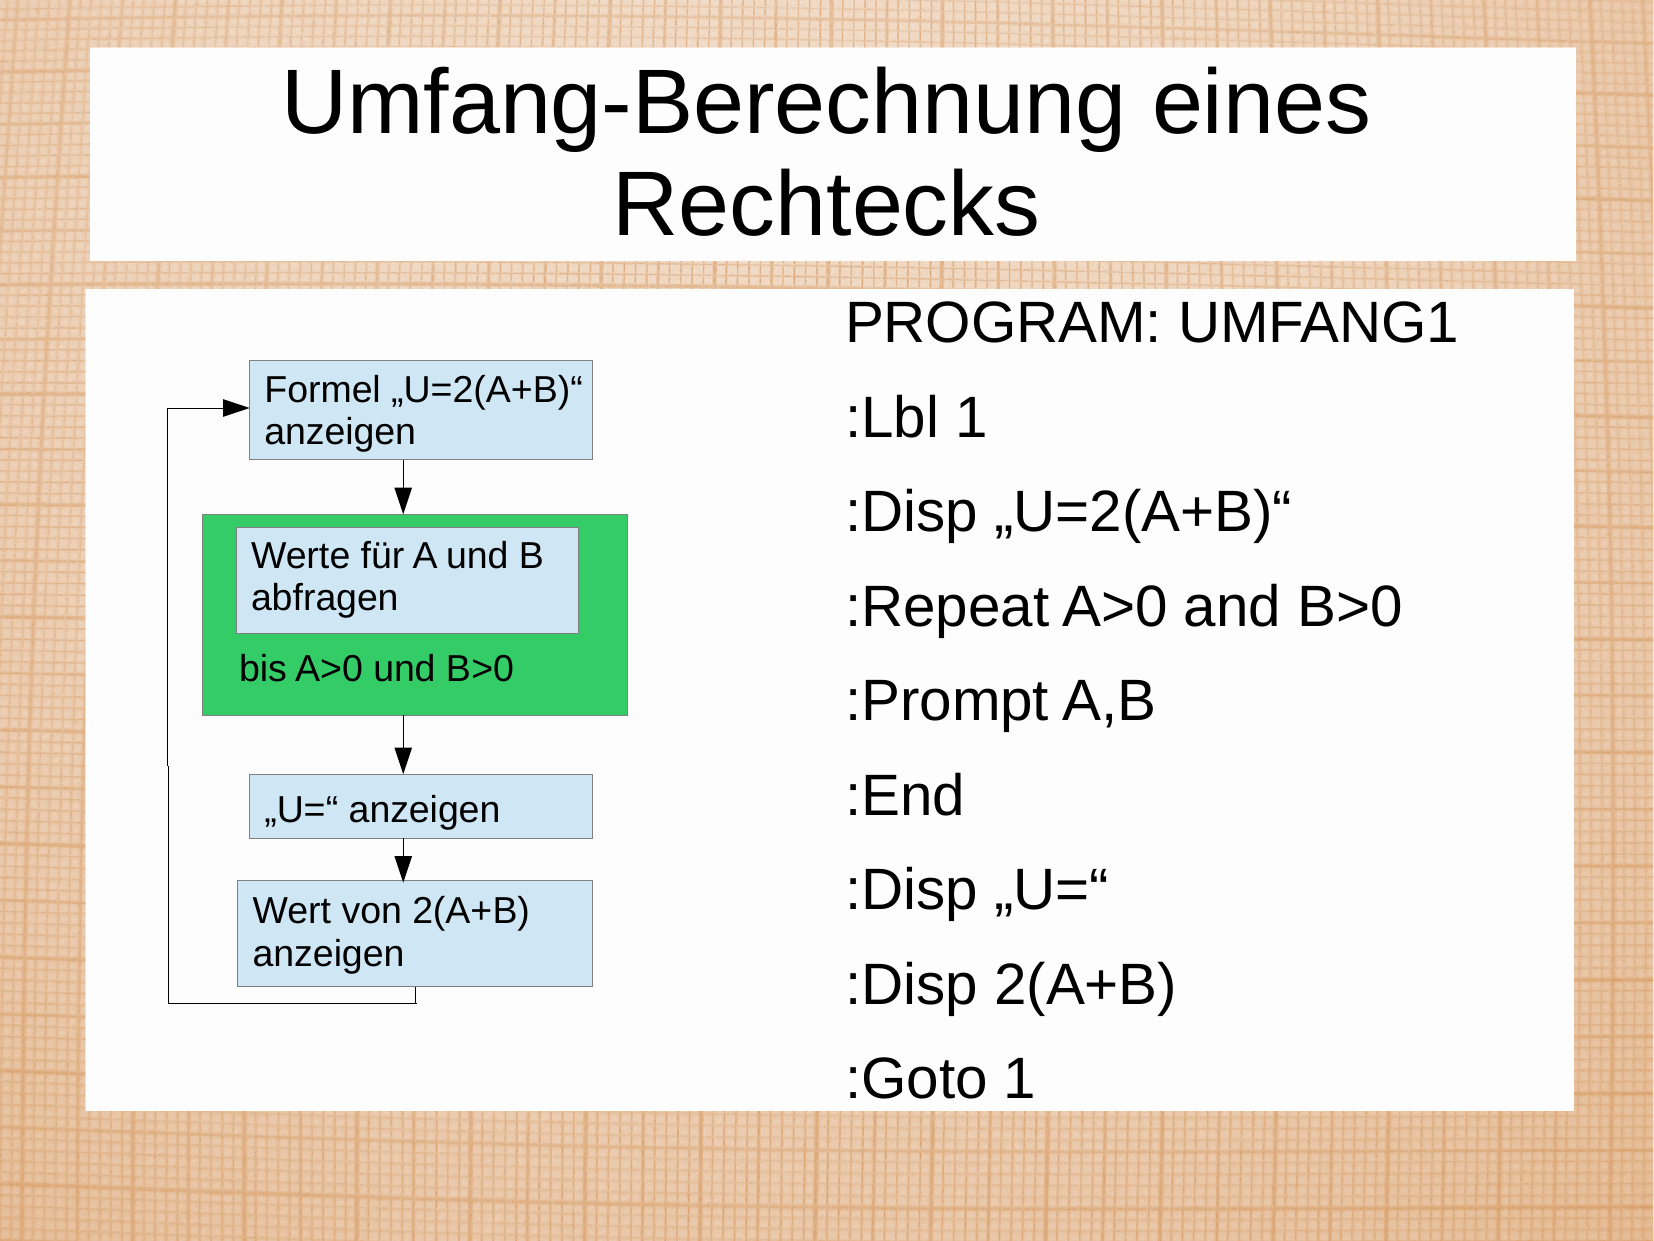

# Umfang-Berechnung eines Rechtecks
PROGRAM: UMFANG1
:Lbl 1
:Disp „U=2(A+B)“
:Repeat A>0 and B>0
:Prompt A,B
:End
:Disp „U=“
:Disp 2(A+B)
:Goto 1
Formel „U=2(A+B)“
anzeigen
Werte für A und B abfragen
bis A>0 und B>0
„U=“ anzeigen
Wert von 2(A+B) anzeigen